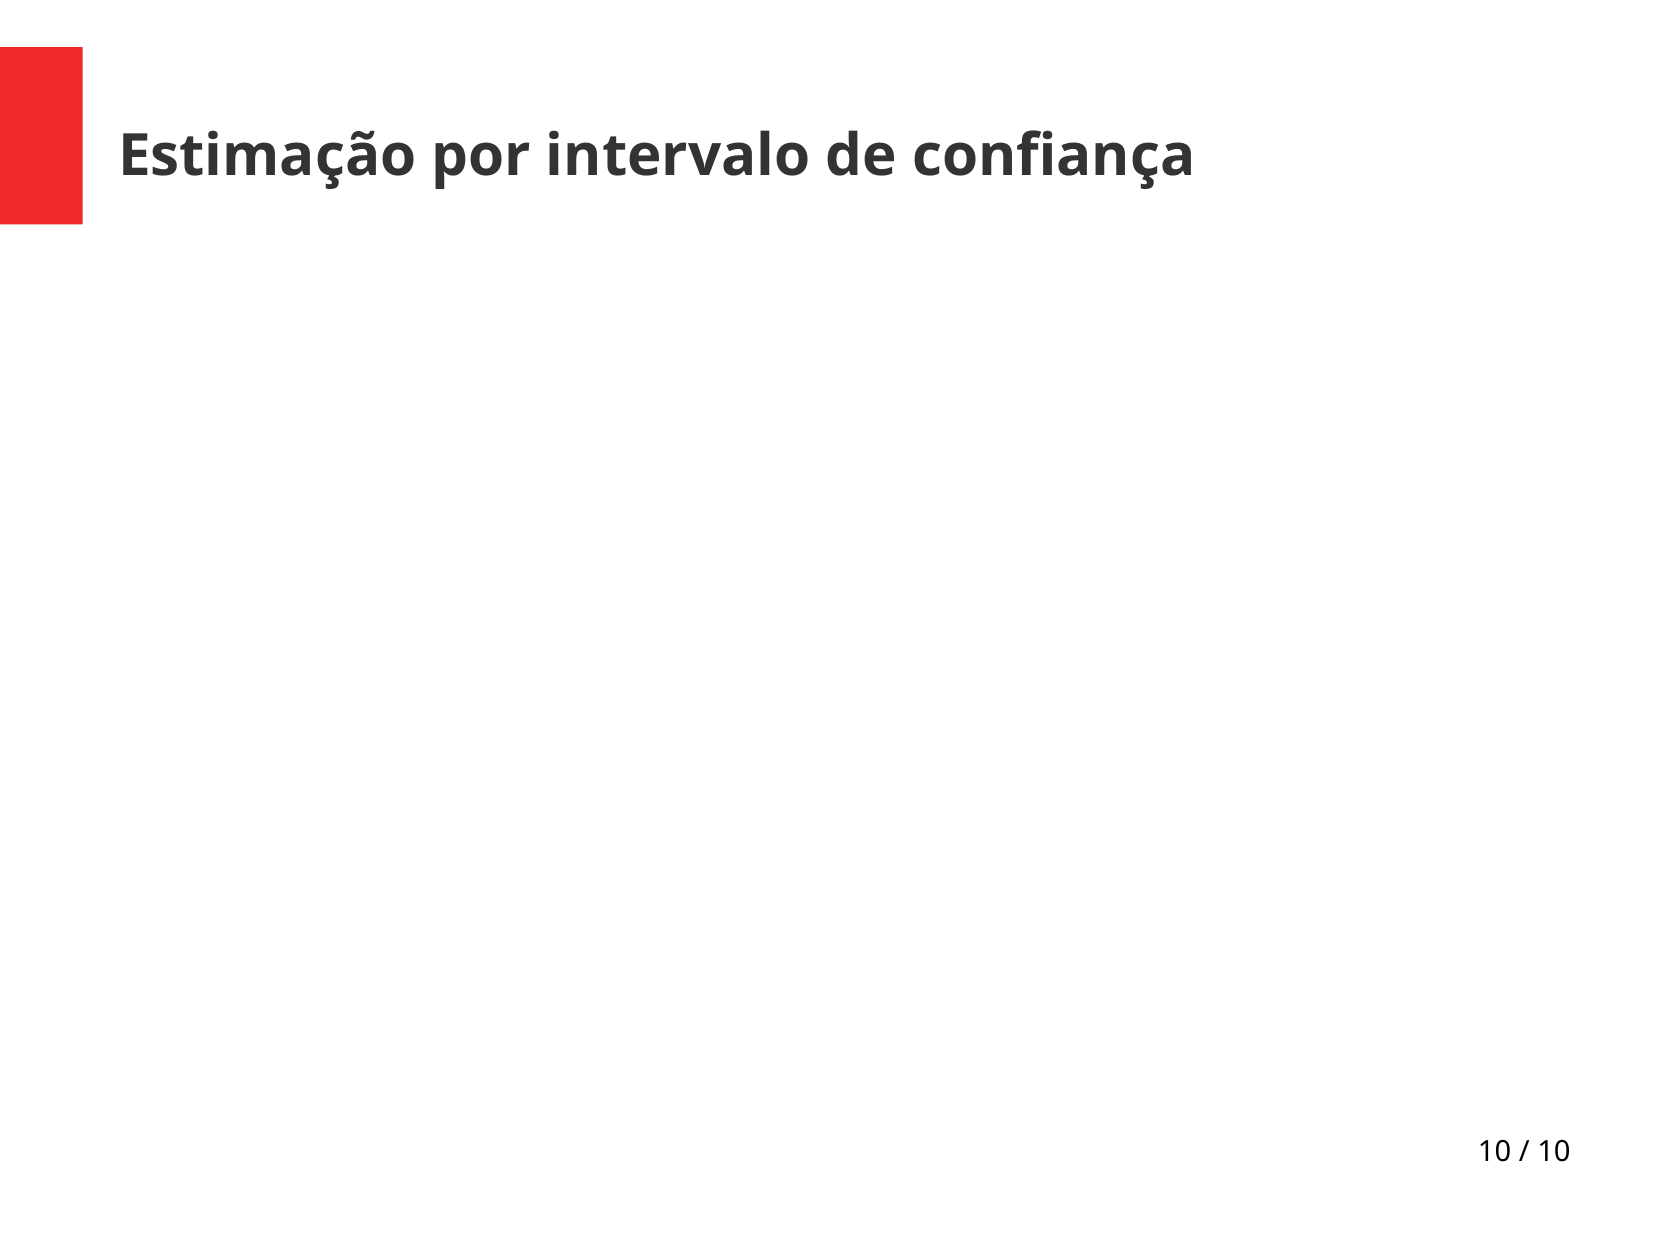

# Estimação por intervalo de confiança
10